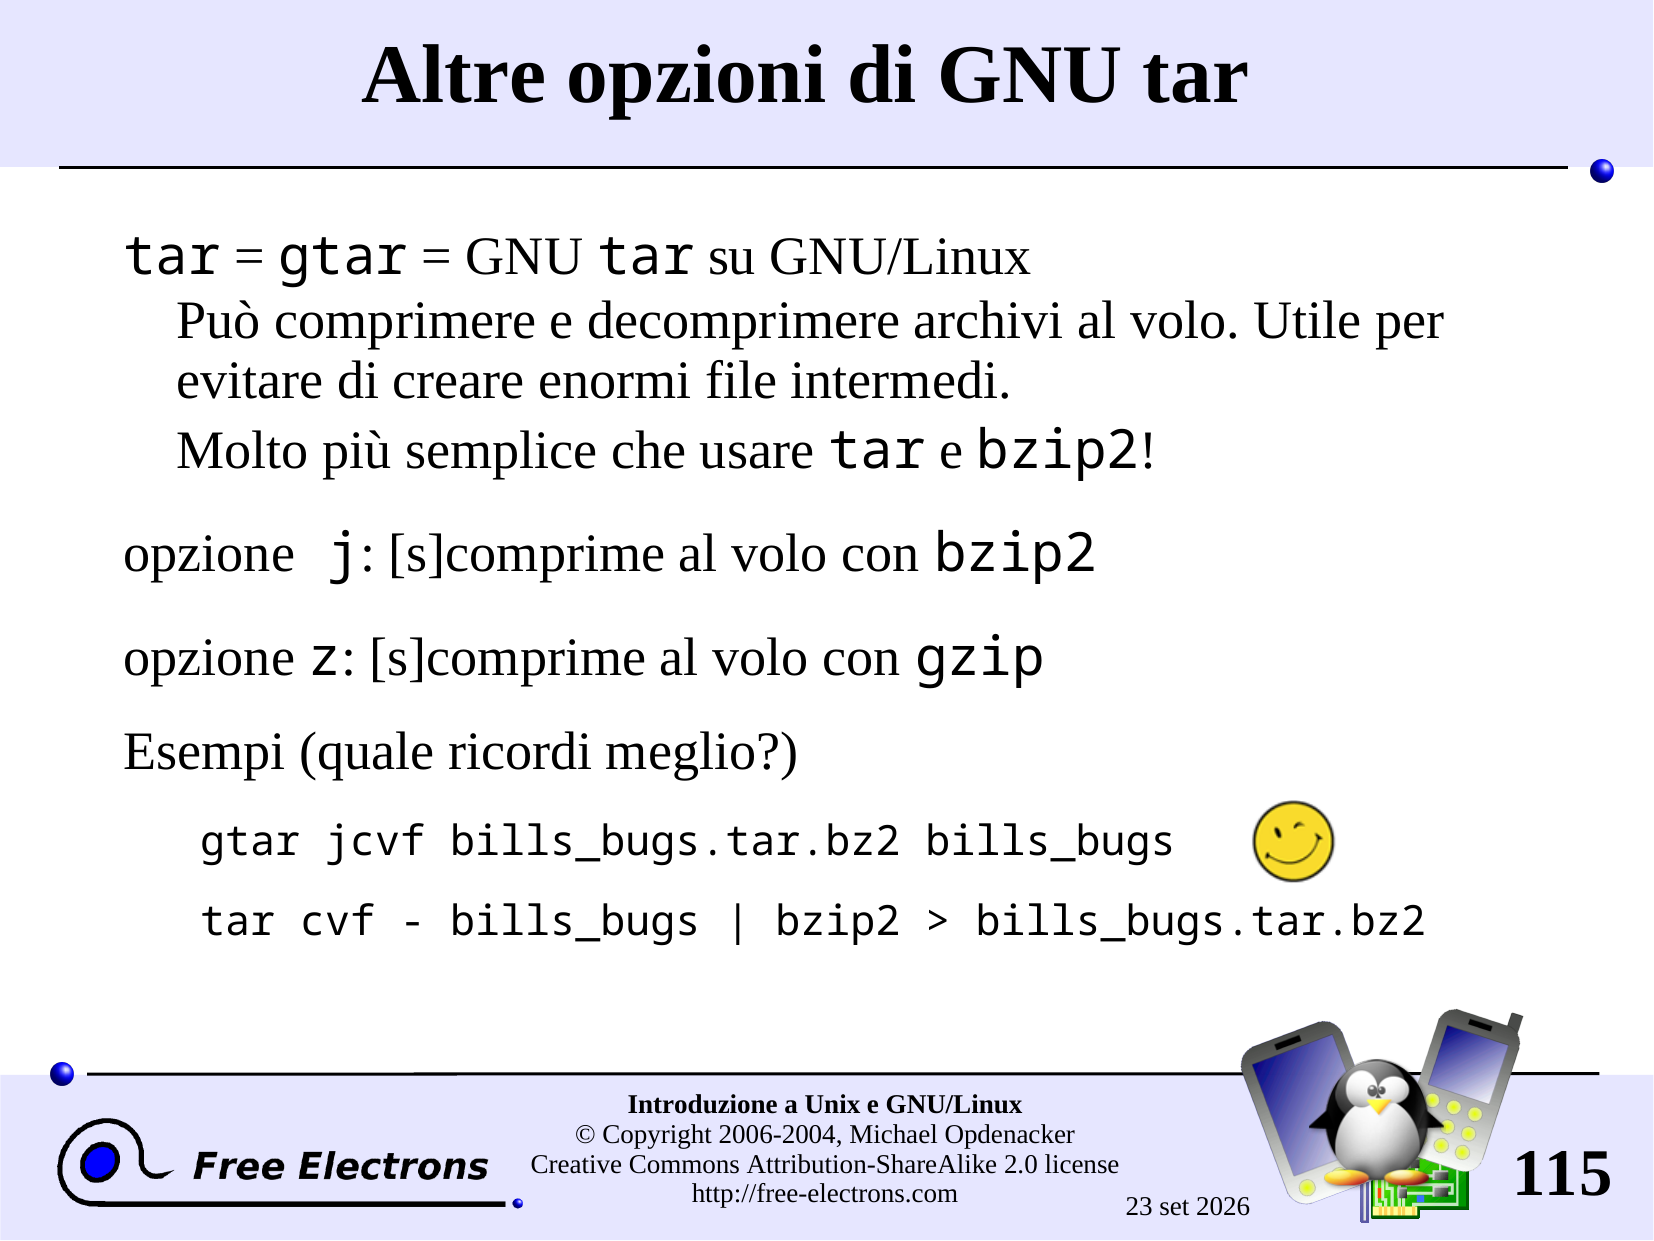

# Altre opzioni di GNU tar
tar = gtar = GNU tar su GNU/Linux
Può comprimere e decomprimere archivi al volo. Utile per evitare di creare enormi file intermedi.
Molto più semplice che usare tar e bzip2!
opzione j: [s]comprime al volo con bzip2
opzione z: [s]comprime al volo con gzip
Esempi (quale ricordi meglio?)
gtar jcvf bills_bugs.tar.bz2 bills_bugs
tar cvf - bills_bugs | bzip2 > bills_bugs.tar.bz2